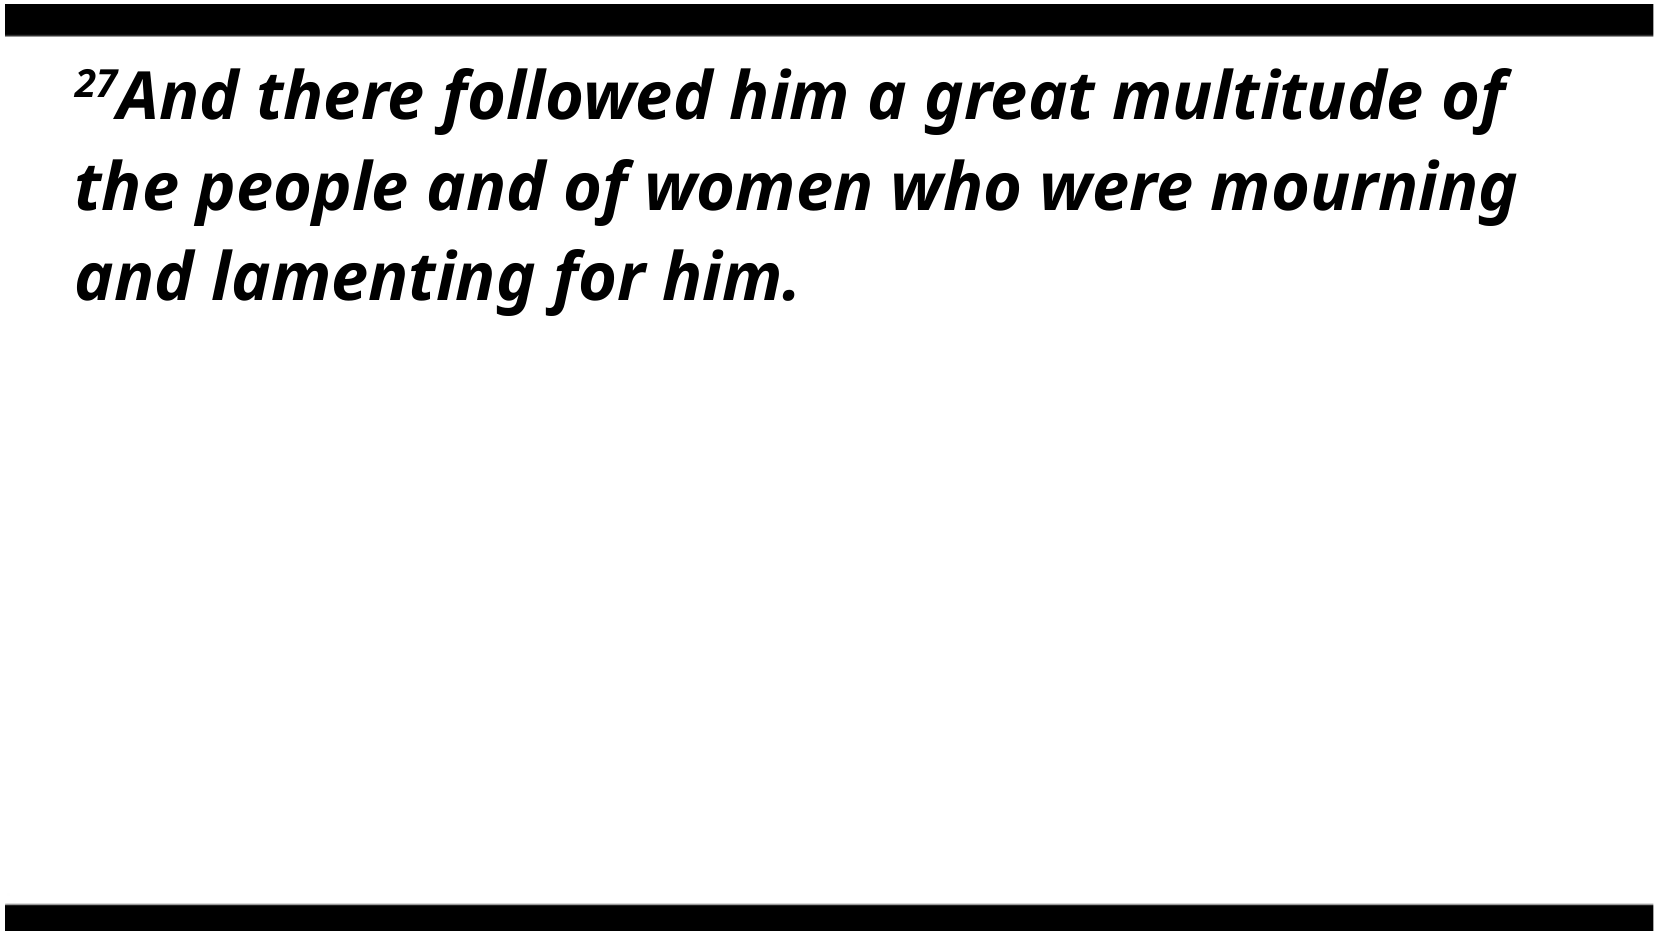

27And there followed him a great multitude of the people and of women who were mourning and lamenting for him.